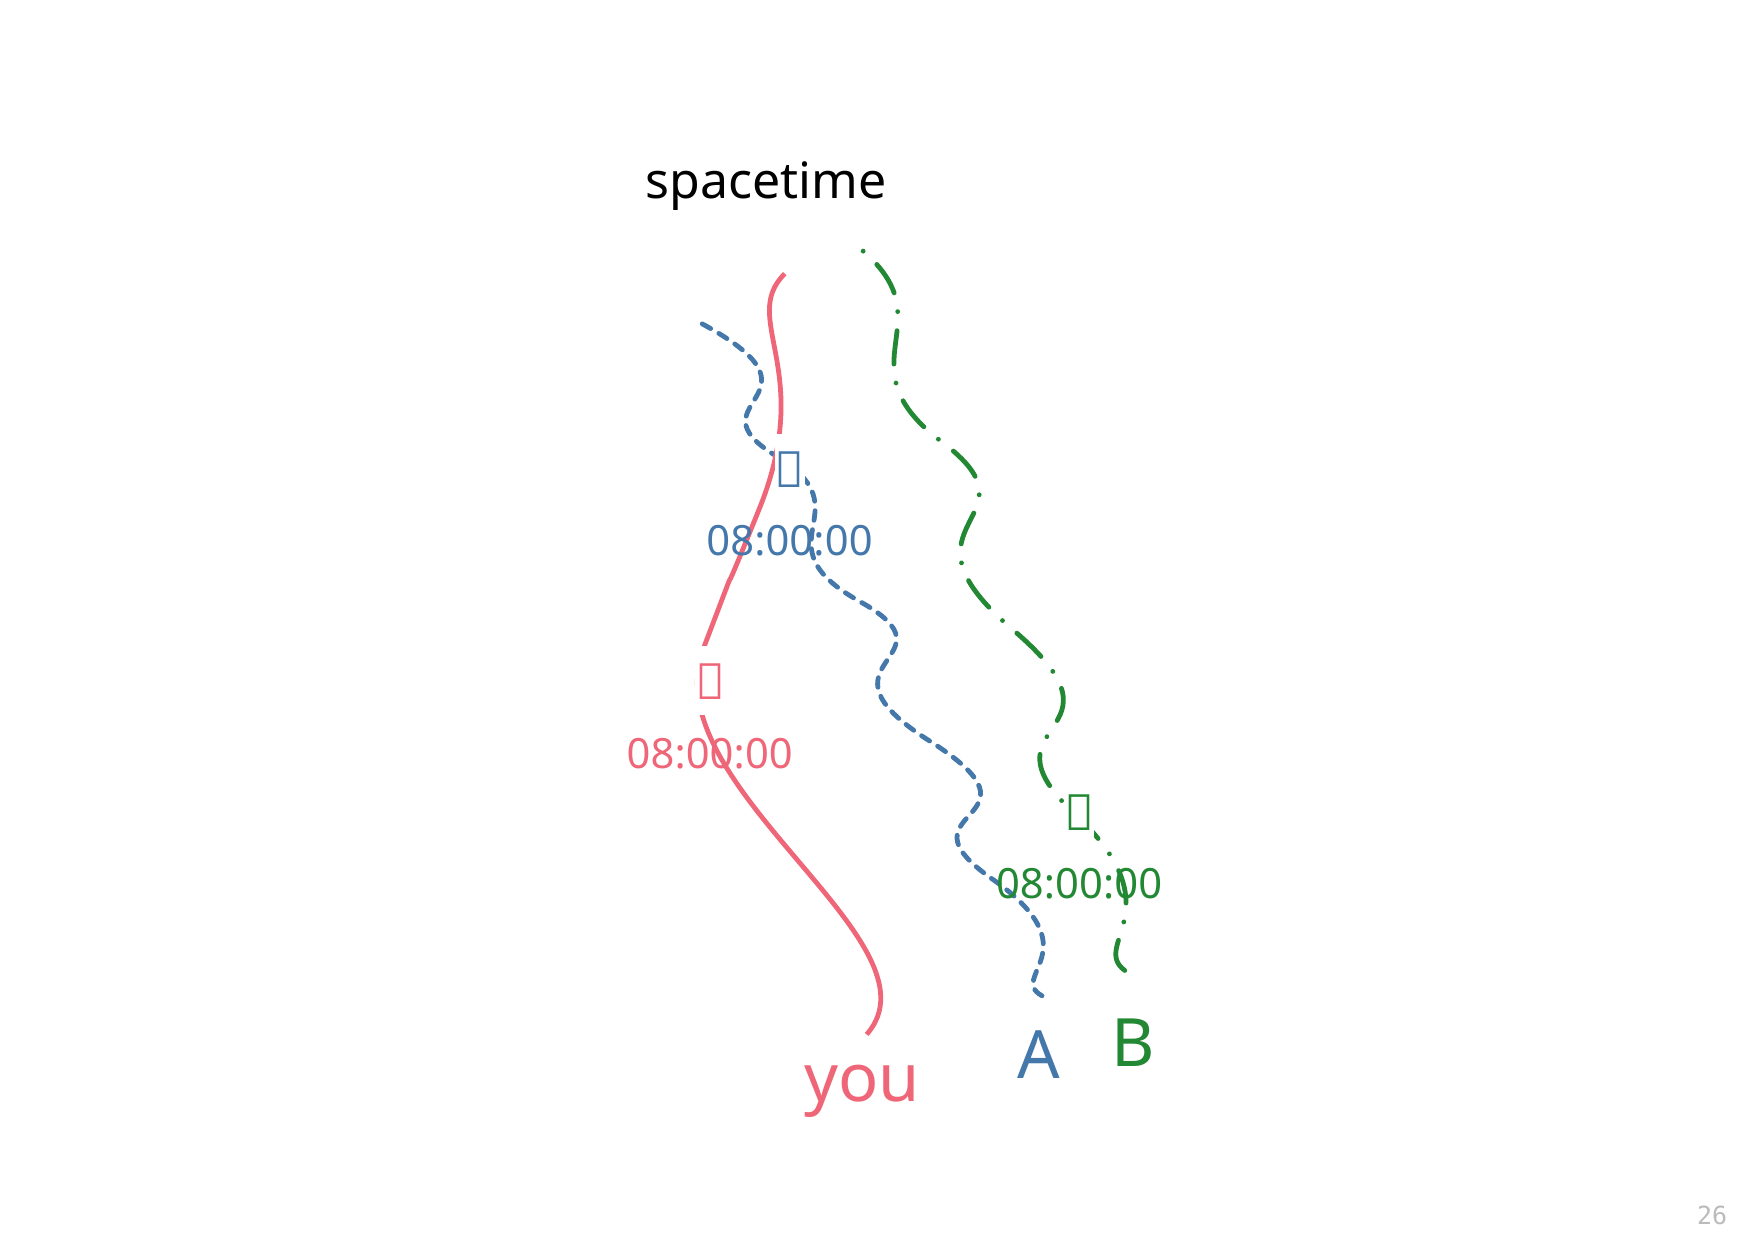

spacetime

08:00:00

08:00:00

08:00:00
B
A
you